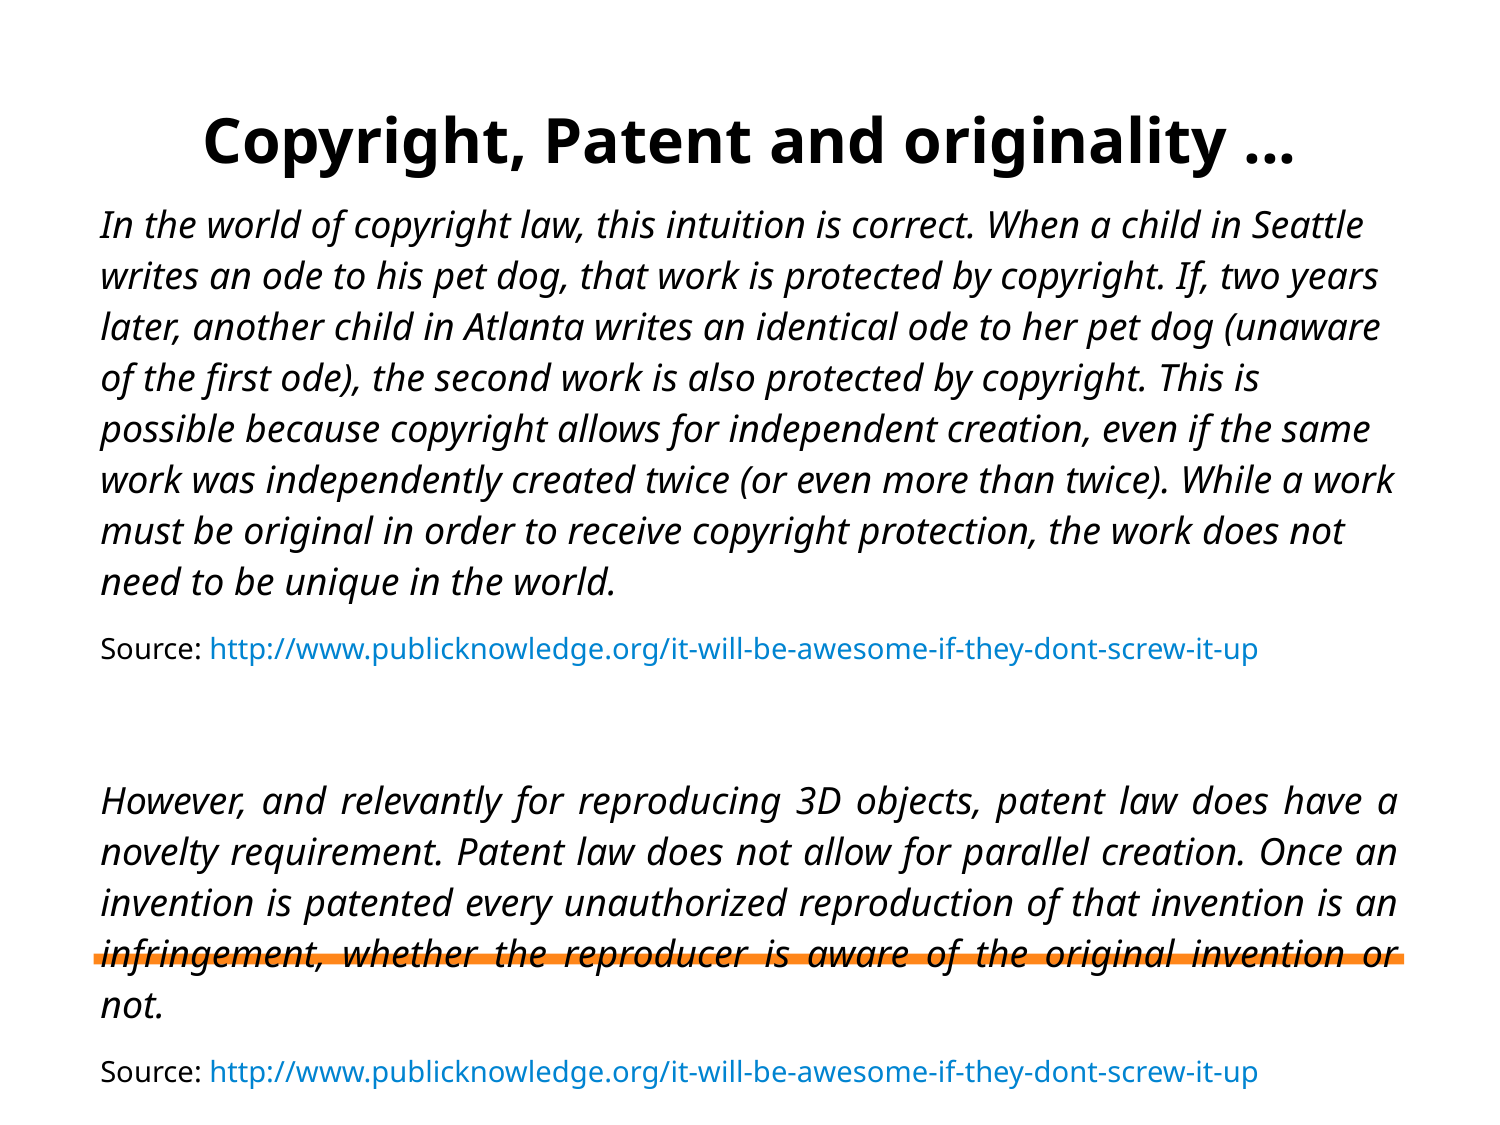

# Copyright, Patent and originality ...
In the world of copyright law, this intuition is correct. When a child in Seattle writes an ode to his pet dog, that work is protected by copyright. If, two years later, another child in Atlanta writes an identical ode to her pet dog (unaware of the first ode), the second work is also protected by copyright. This is possible because copyright allows for independent creation, even if the same work was independently created twice (or even more than twice). While a work must be original in order to receive copyright protection, the work does not need to be unique in the world.
Source: http://www.publicknowledge.org/it-will-be-awesome-if-they-dont-screw-it-up
However, and relevantly for reproducing 3D objects, patent law does have a novelty requirement. Patent law does not allow for parallel creation. Once an invention is patented every unauthorized reproduction of that invention is an infringement, whether the reproducer is aware of the original invention or not.
Source: http://www.publicknowledge.org/it-will-be-awesome-if-they-dont-screw-it-up